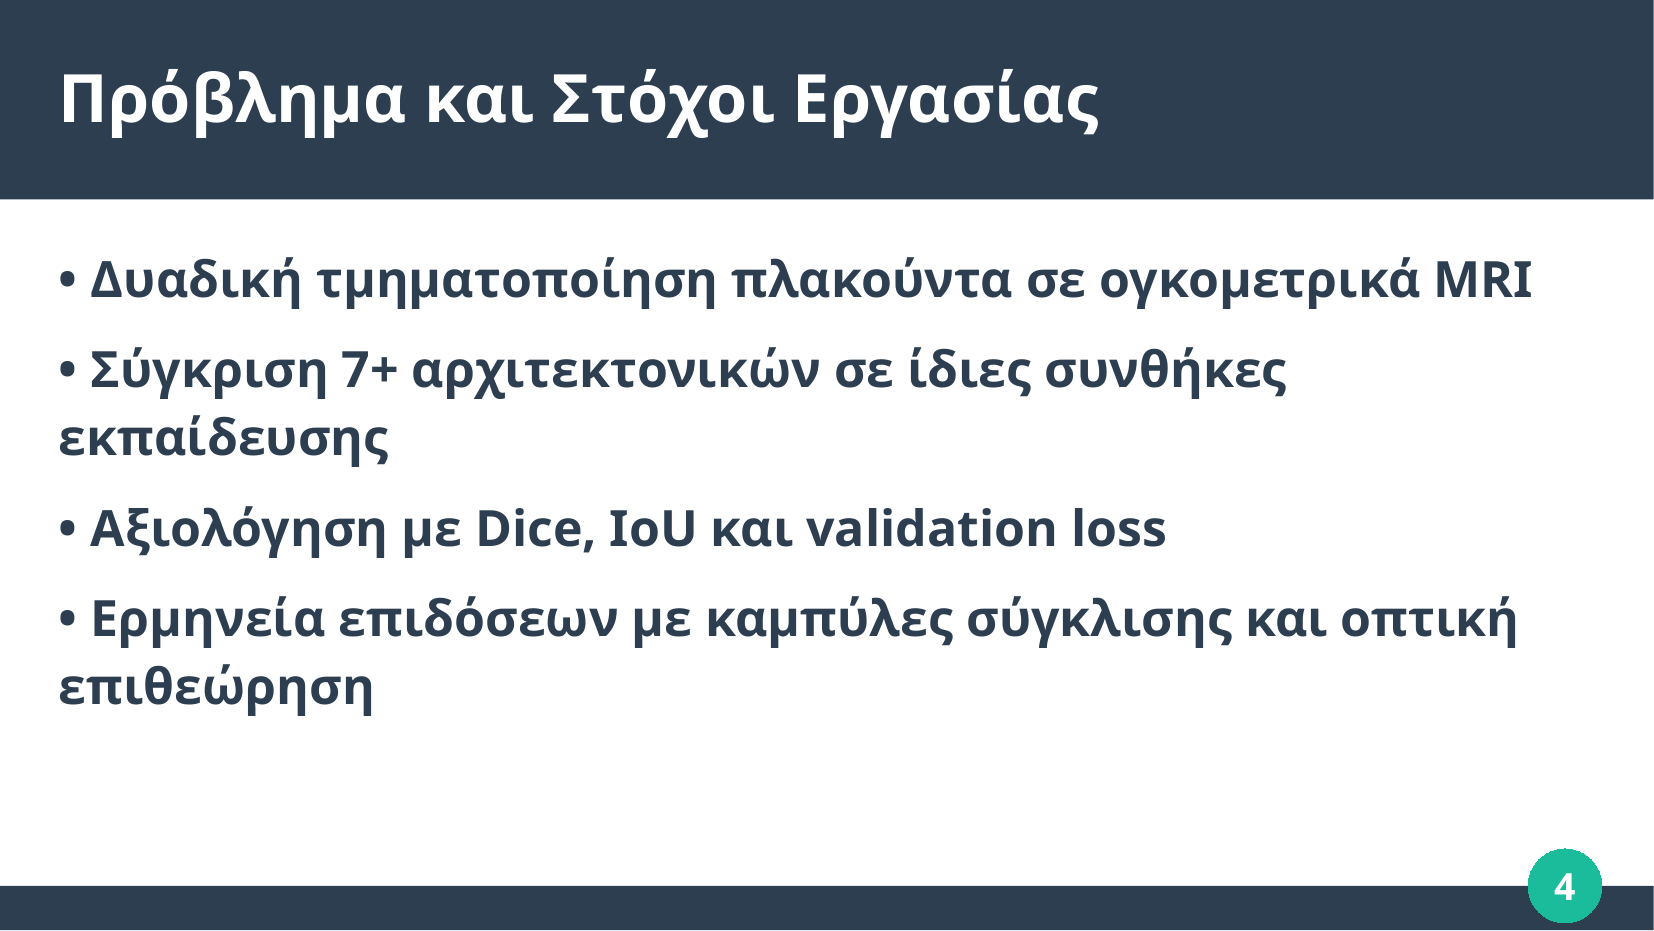

# Πρόβλημα και Στόχοι Εργασίας
• Δυαδική τμηματοποίηση πλακούντα σε ογκομετρικά MRI
• Σύγκριση 7+ αρχιτεκτονικών σε ίδιες συνθήκες εκπαίδευσης
• Αξιολόγηση με Dice, IoU και validation loss
• Ερμηνεία επιδόσεων με καμπύλες σύγκλισης και οπτική επιθεώρηση
4